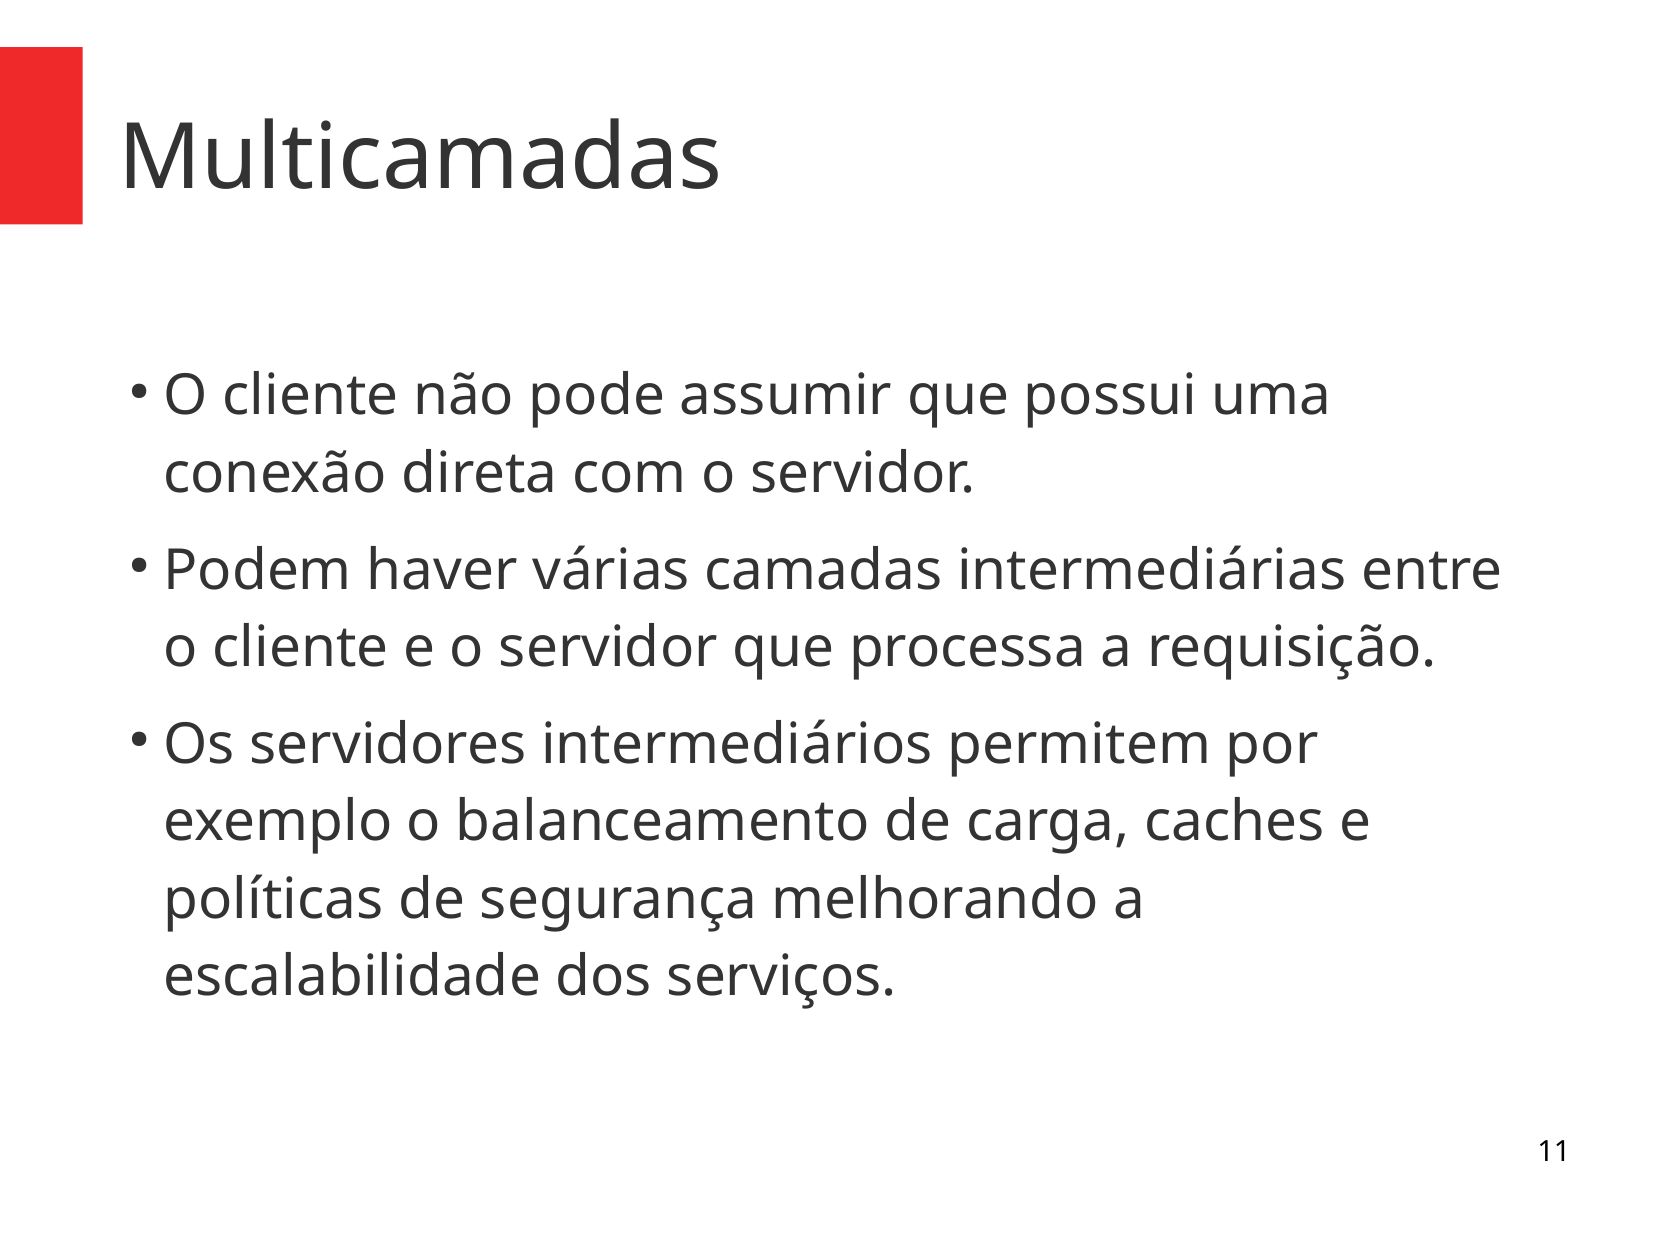

# Multicamadas
O cliente não pode assumir que possui uma conexão direta com o servidor.
Podem haver várias camadas intermediárias entre o cliente e o servidor que processa a requisição.
Os servidores intermediários permitem por exemplo o balanceamento de carga, caches e políticas de segurança melhorando a escalabilidade dos serviços.
11